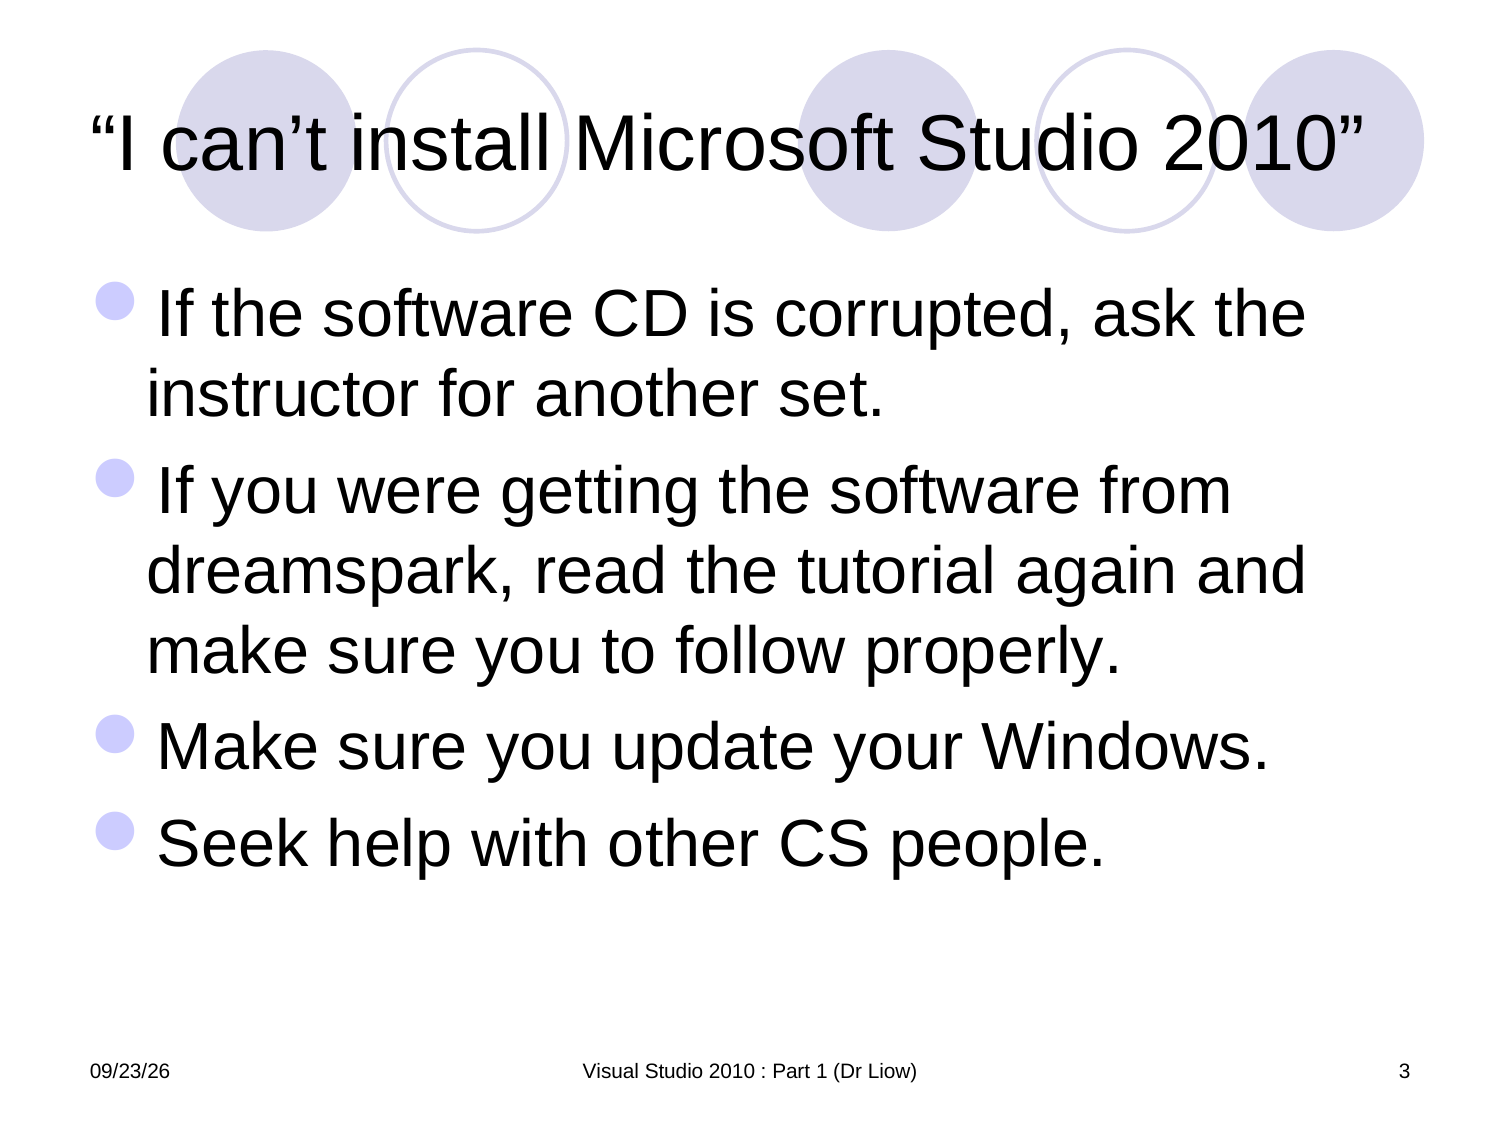

# “I can’t install Microsoft Studio 2010”
If the software CD is corrupted, ask the instructor for another set.
If you were getting the software from dreamspark, read the tutorial again and make sure you to follow properly.
Make sure you update your Windows.
Seek help with other CS people.
Visual Studio 2010 : Part 1 (Dr Liow)